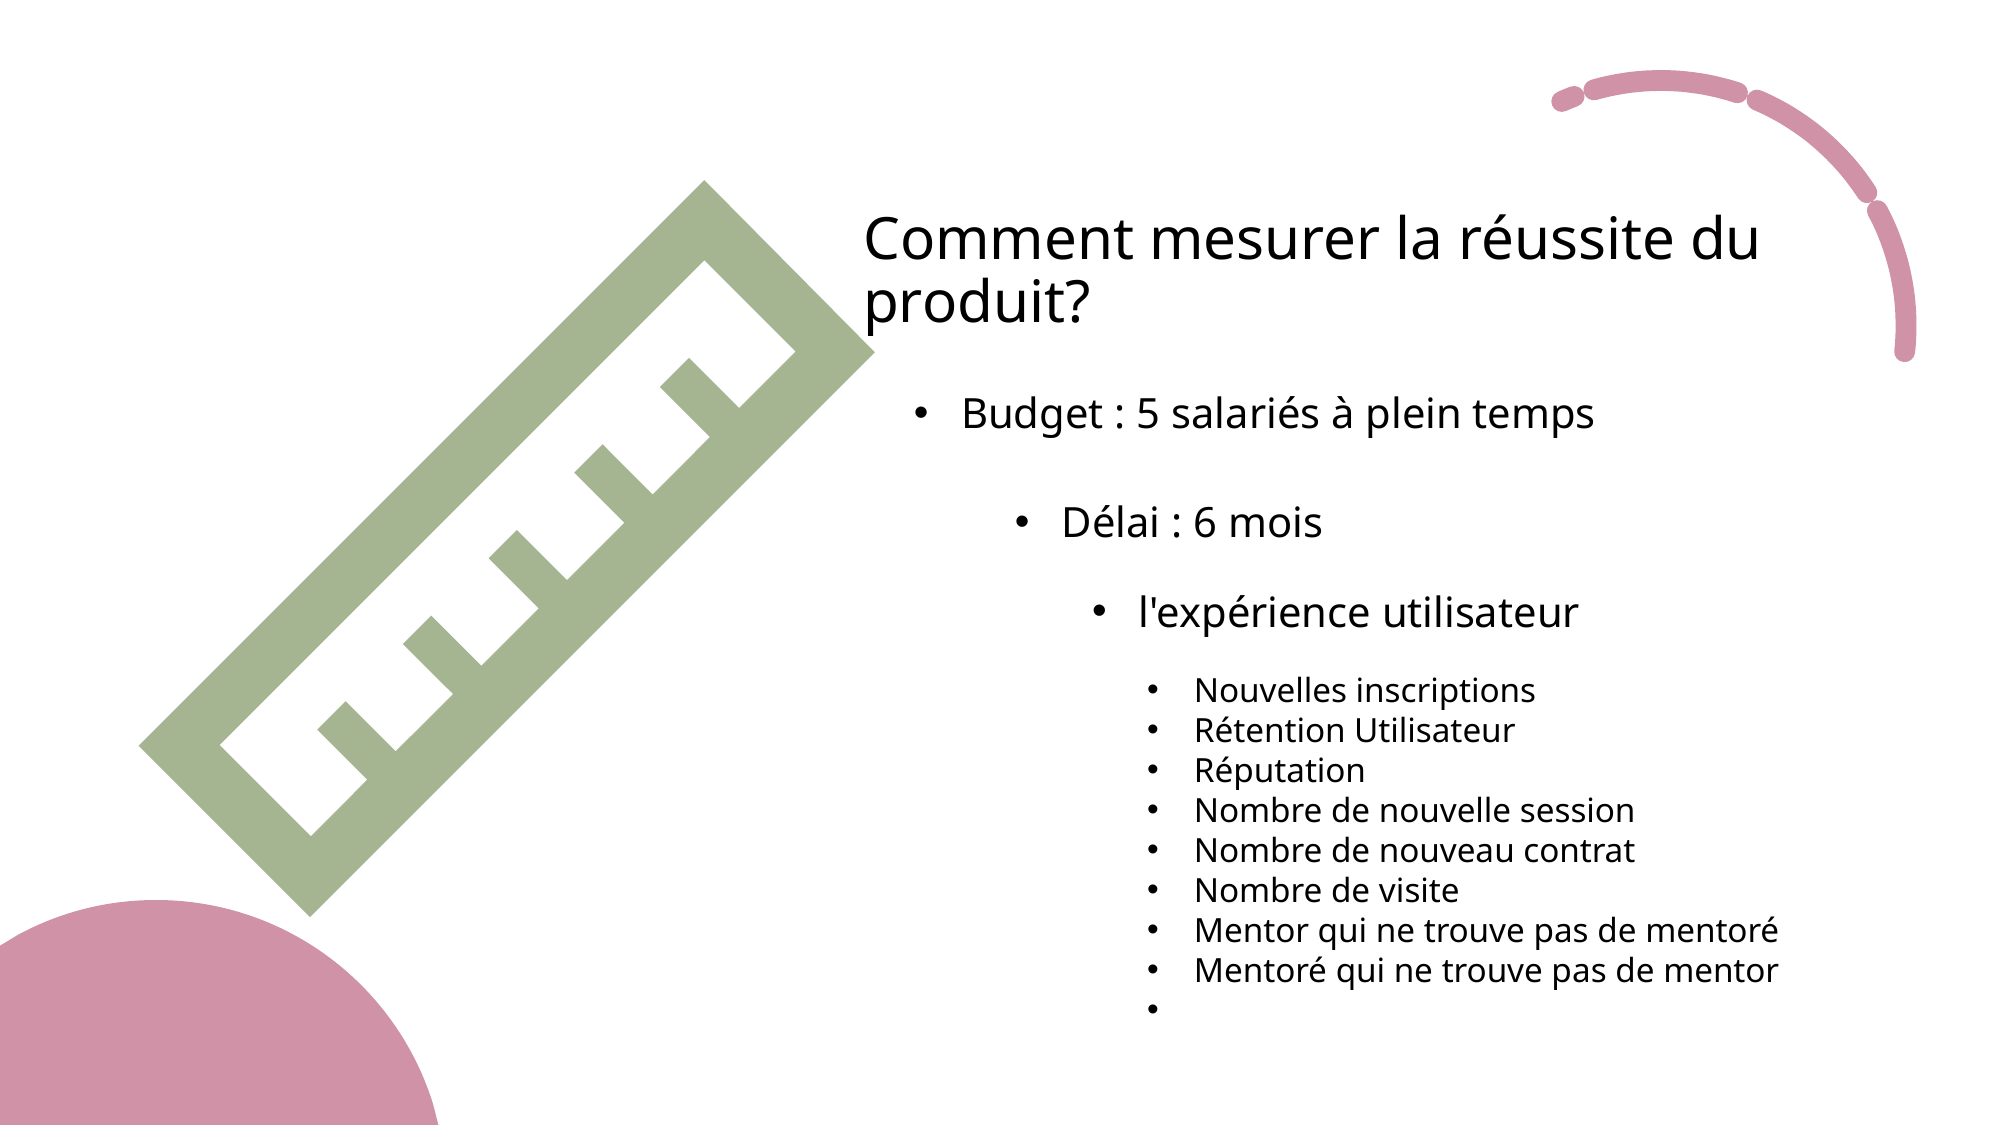

Comment mesurer la réussite du produit?
Budget : 5 salariés à plein temps
Délai : 6 mois
l'expérience utilisateur
Nouvelles inscriptions
Rétention Utilisateur
Réputation
Nombre de nouvelle session
Nombre de nouveau contrat
Nombre de visite
Mentor qui ne trouve pas de mentoré
Mentoré qui ne trouve pas de mentor